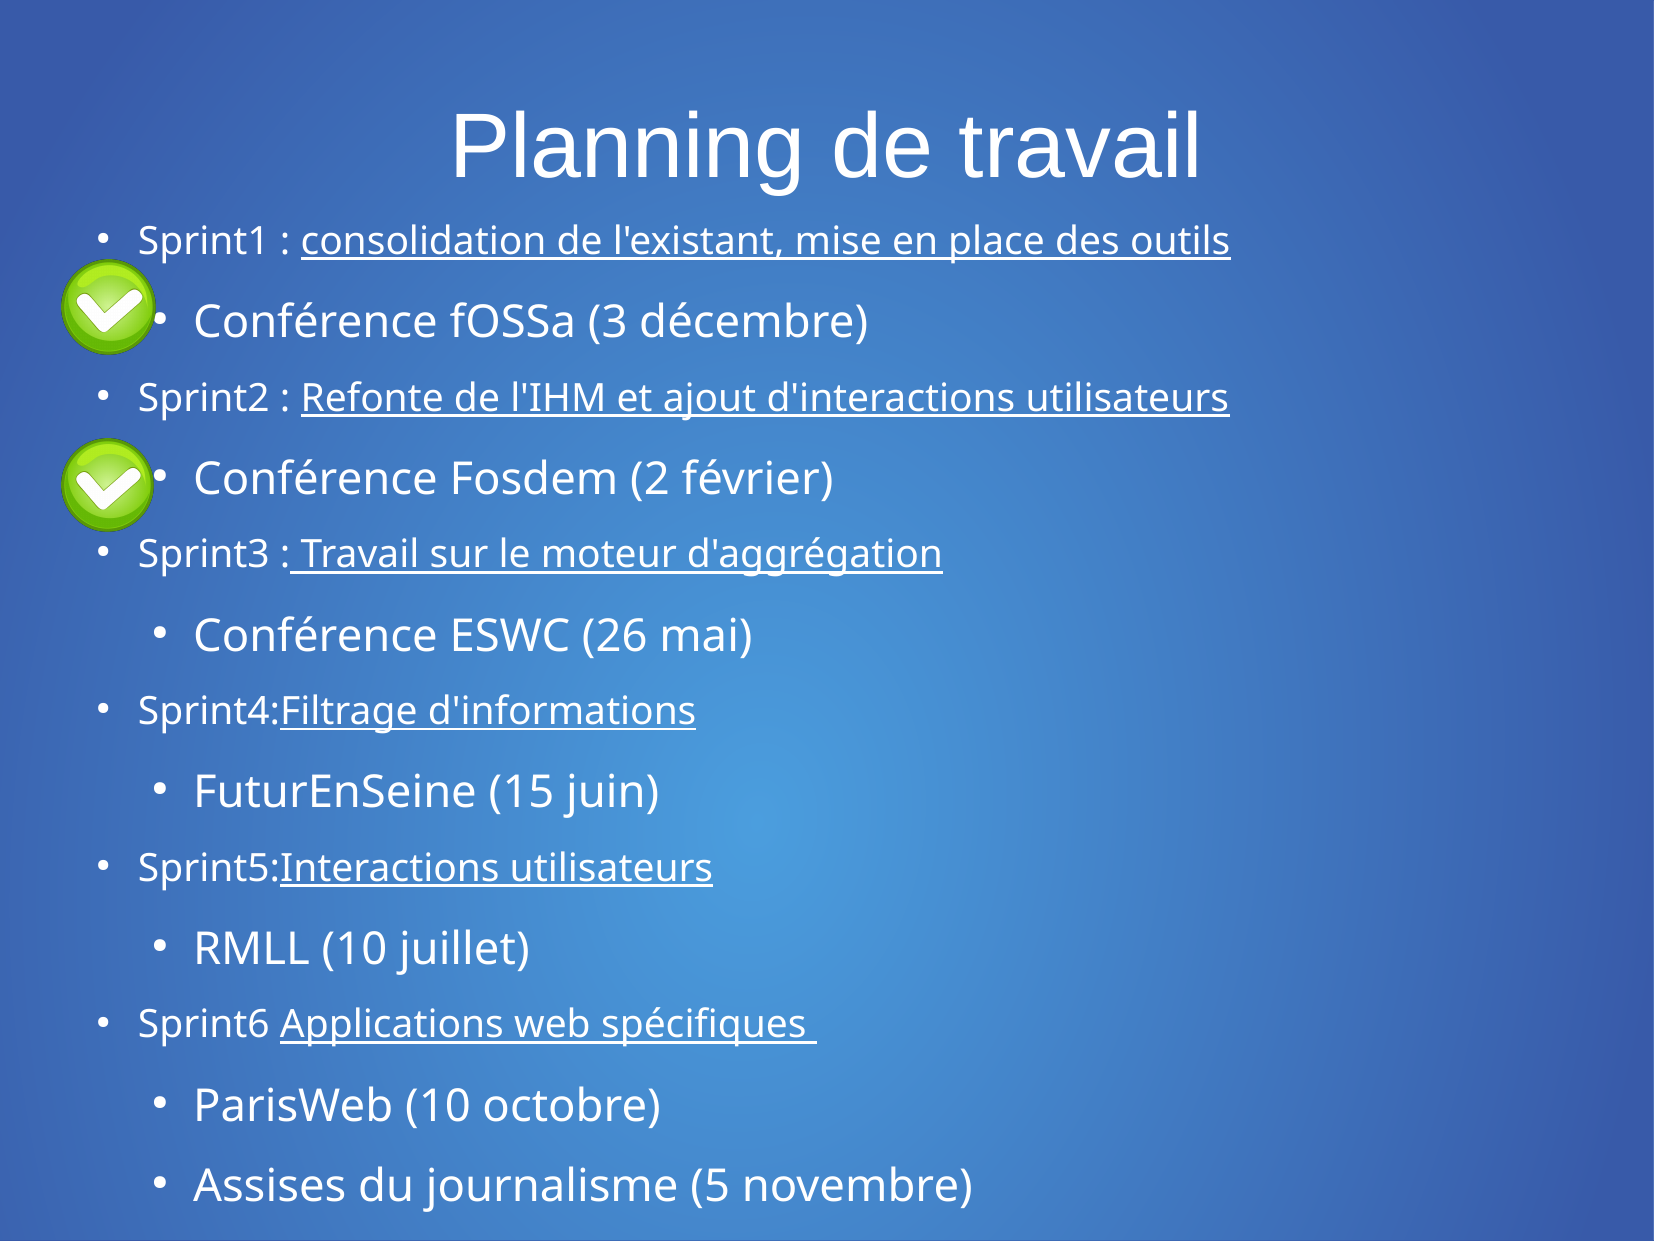

# Planning de travail
Sprint1 : consolidation de l'existant, mise en place des outils
Conférence fOSSa (3 décembre)
Sprint2 : Refonte de l'IHM et ajout d'interactions utilisateurs
Conférence Fosdem (2 février)
Sprint3 : Travail sur le moteur d'aggrégation
Conférence ESWC (26 mai)
Sprint4:Filtrage d'informations
FuturEnSeine (15 juin)
Sprint5:Interactions utilisateurs
RMLL (10 juillet)
Sprint6 Applications web spécifiques
ParisWeb (10 octobre)
Assises du journalisme (5 novembre)